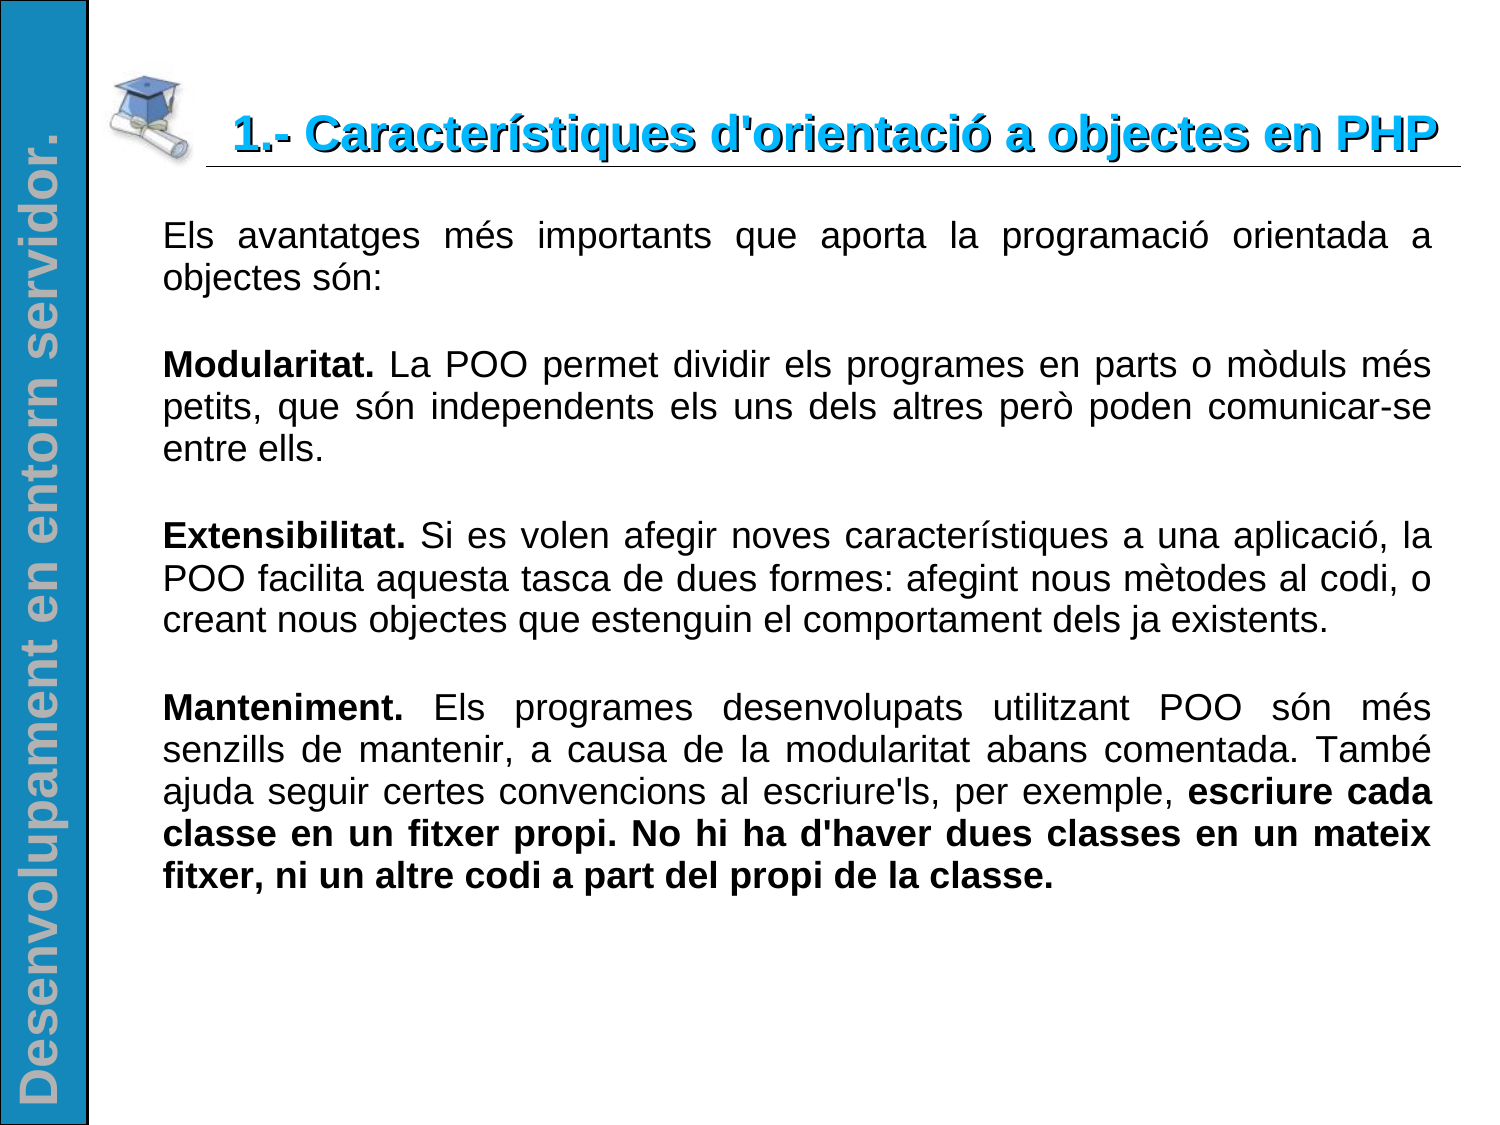

# 1.- Característiques d'orientació a objectes en PHP
Els avantatges més importants que aporta la programació orientada a objectes són:
Modularitat. La POO permet dividir els programes en parts o mòduls més petits, que són independents els uns dels altres però poden comunicar-se entre ells.
Extensibilitat. Si es volen afegir noves característiques a una aplicació, la POO facilita aquesta tasca de dues formes: afegint nous mètodes al codi, o creant nous objectes que estenguin el comportament dels ja existents.
Manteniment. Els programes desenvolupats utilitzant POO són més senzills de mantenir, a causa de la modularitat abans comentada. També ajuda seguir certes convencions al escriure'ls, per exemple, escriure cada classe en un fitxer propi. No hi ha d'haver dues classes en un mateix fitxer, ni un altre codi a part del propi de la classe.